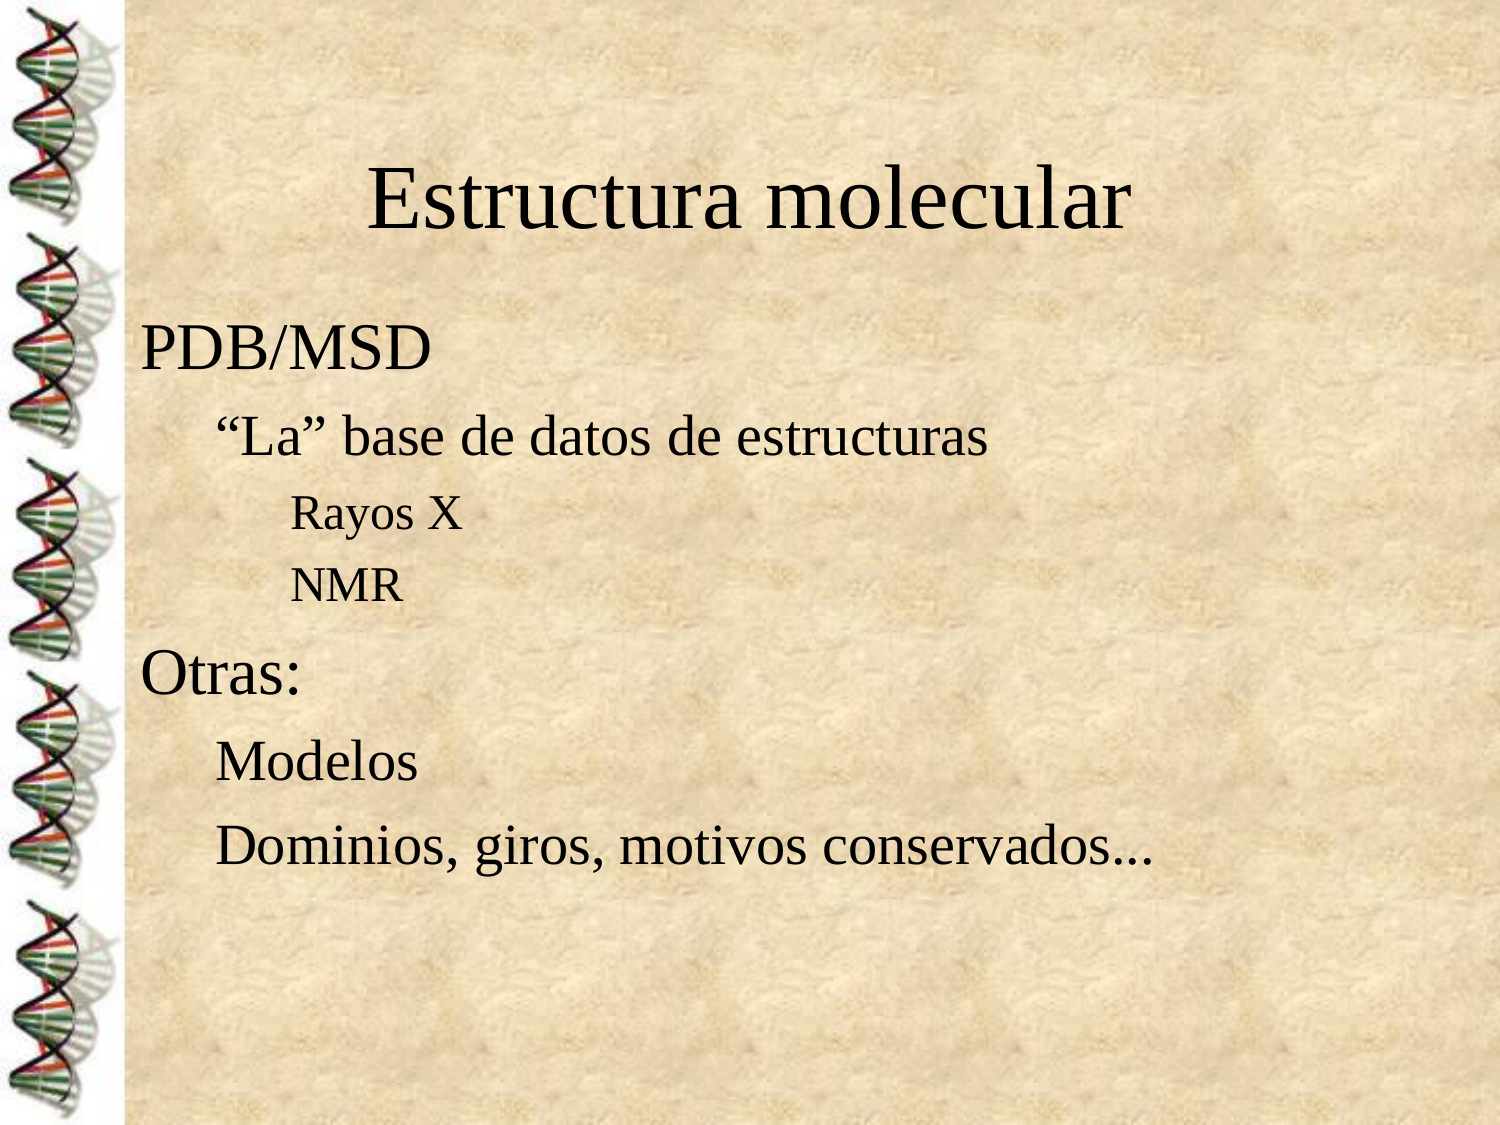

# Estructura molecular
PDB/MSD
“La” base de datos de estructuras
Rayos X
NMR
Otras:
Modelos
Dominios, giros, motivos conservados...